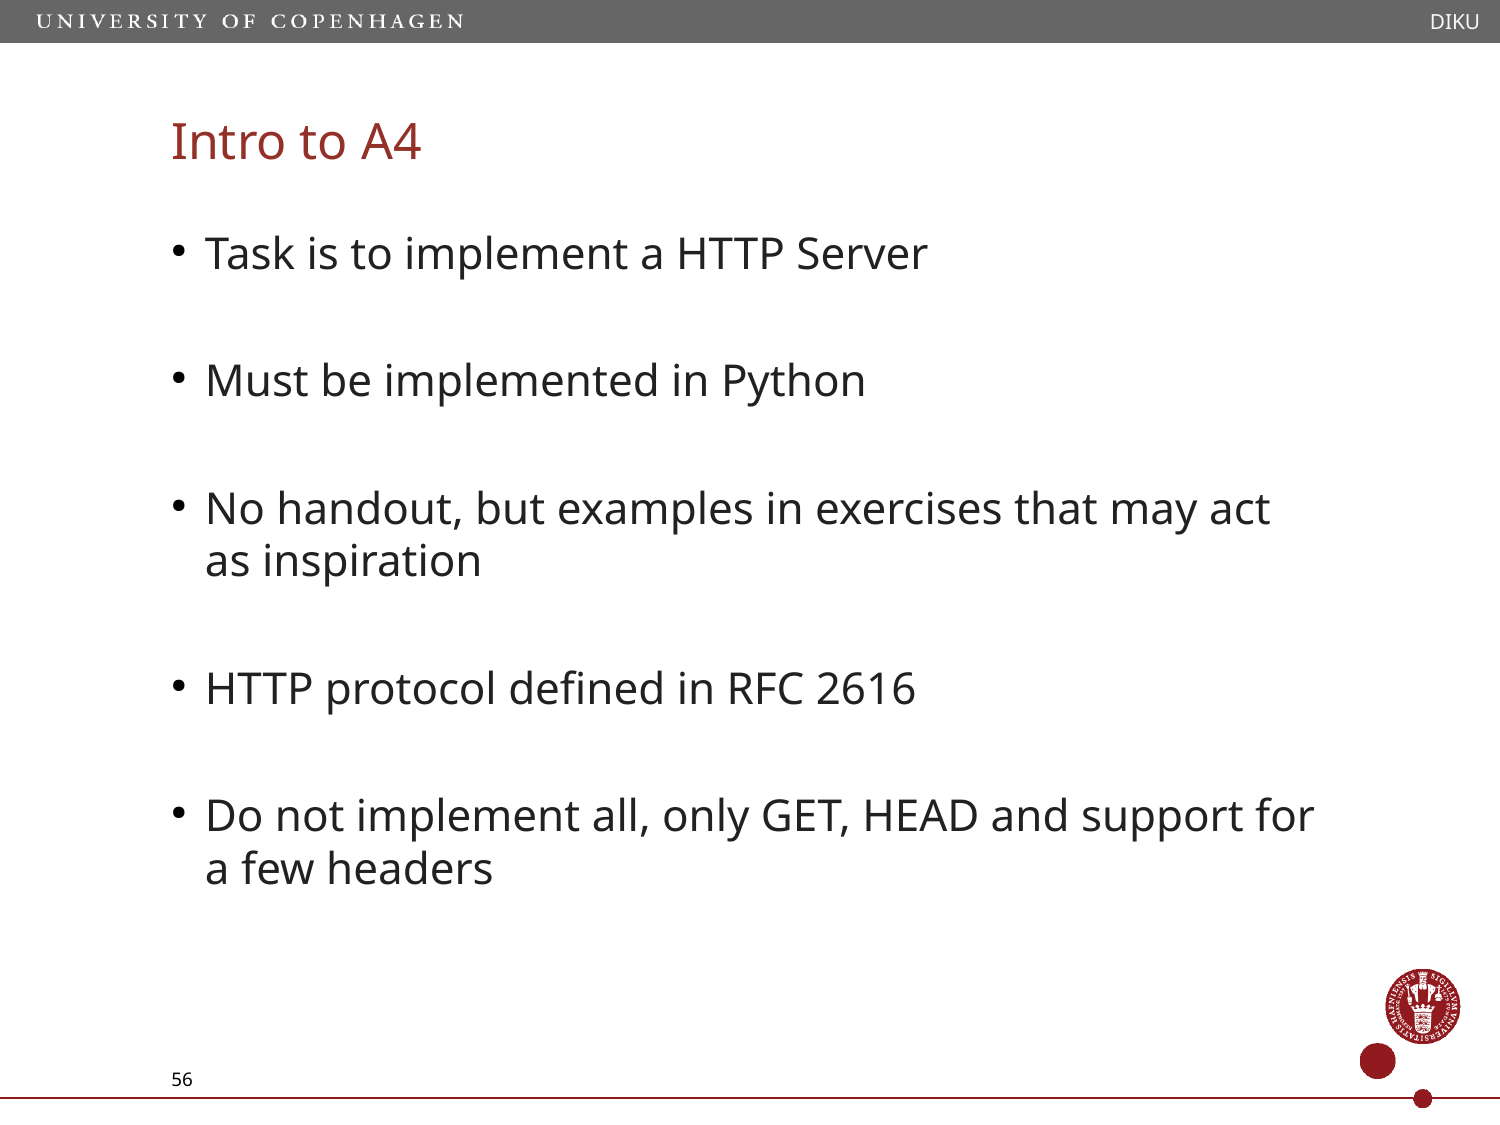

DIKU
# Intro to A4
Task is to implement a HTTP Server
Must be implemented in Python
No handout, but examples in exercises that may act as inspiration
HTTP protocol defined in RFC 2616
Do not implement all, only GET, HEAD and support for a few headers